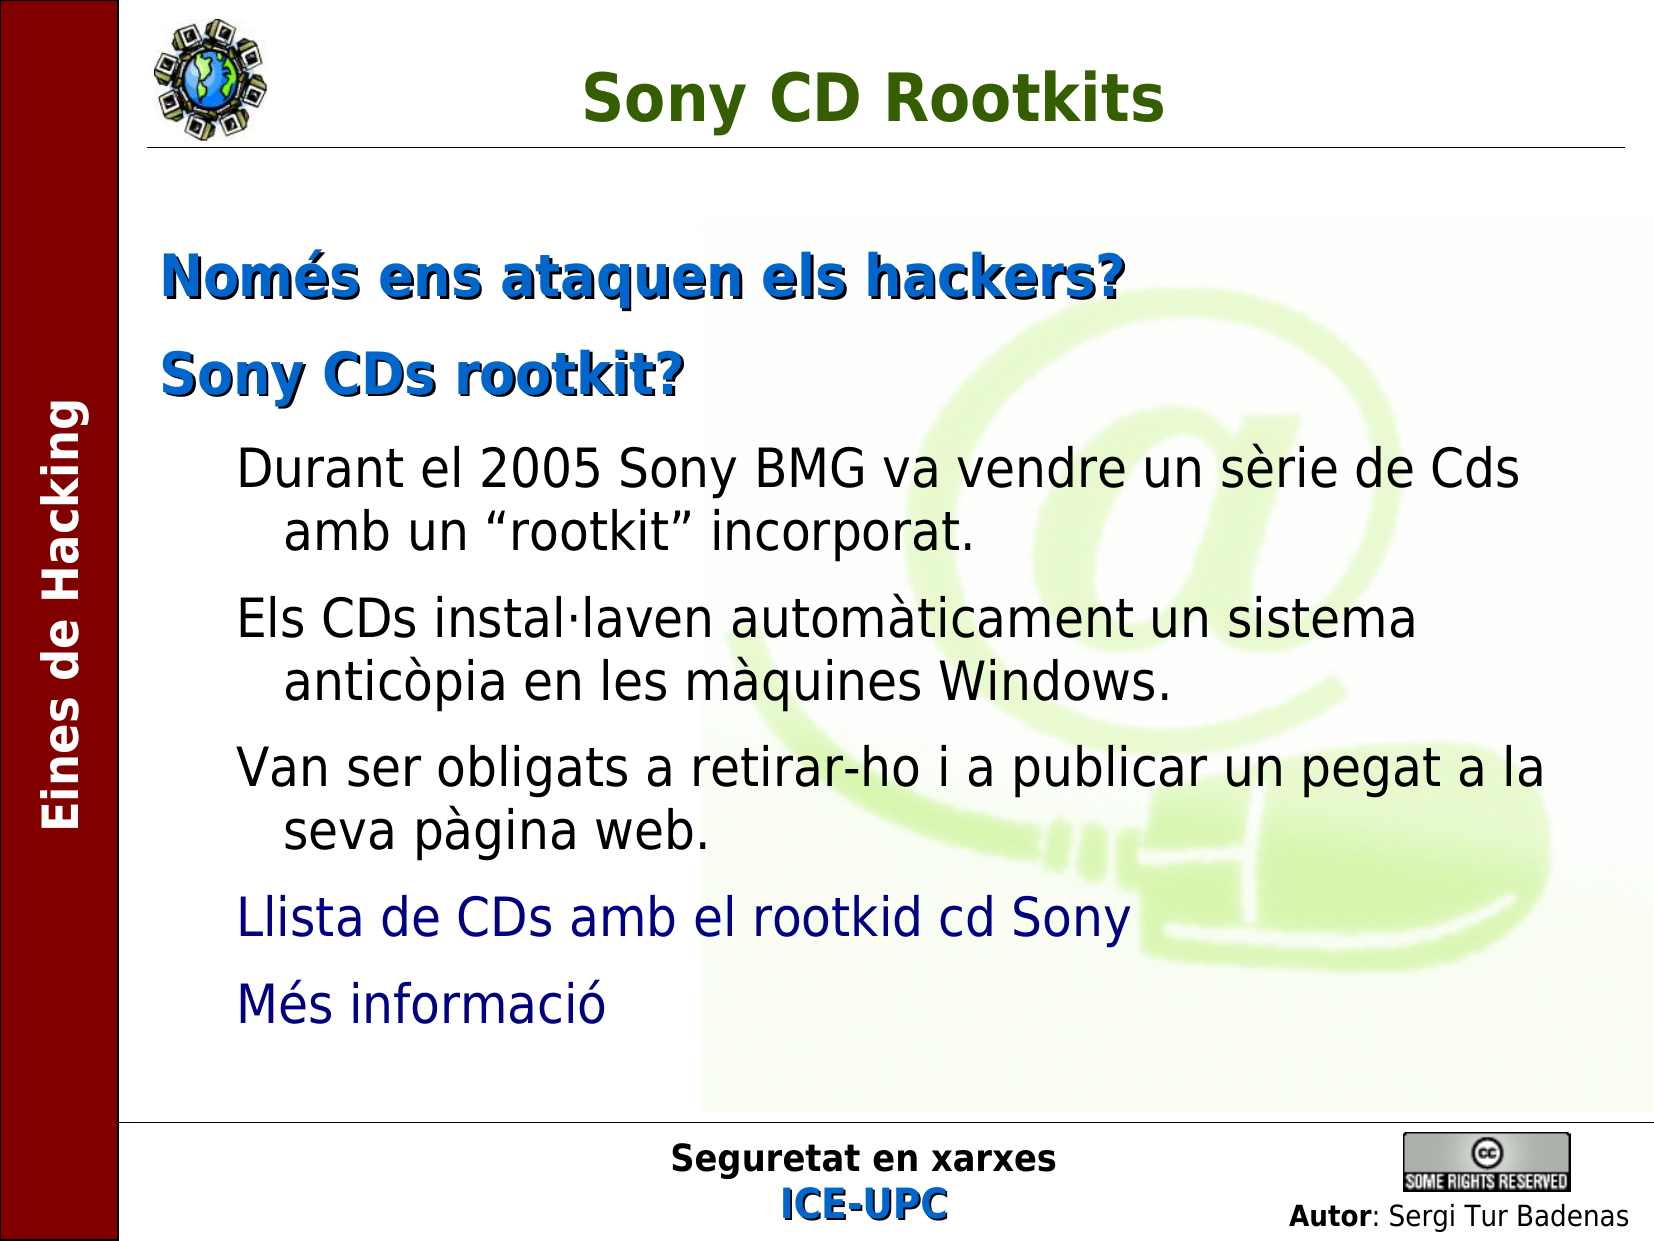

# Sony CD Rootkits
Només ens ataquen els hackers?
Sony CDs rootkit?
Durant el 2005 Sony BMG va vendre un sèrie de Cds amb un “rootkit” incorporat.
Els CDs instal·laven automàticament un sistema anticòpia en les màquines Windows.
Van ser obligats a retirar-ho i a publicar un pegat a la seva pàgina web.
Llista de CDs amb el rootkid cd Sony
Més informació